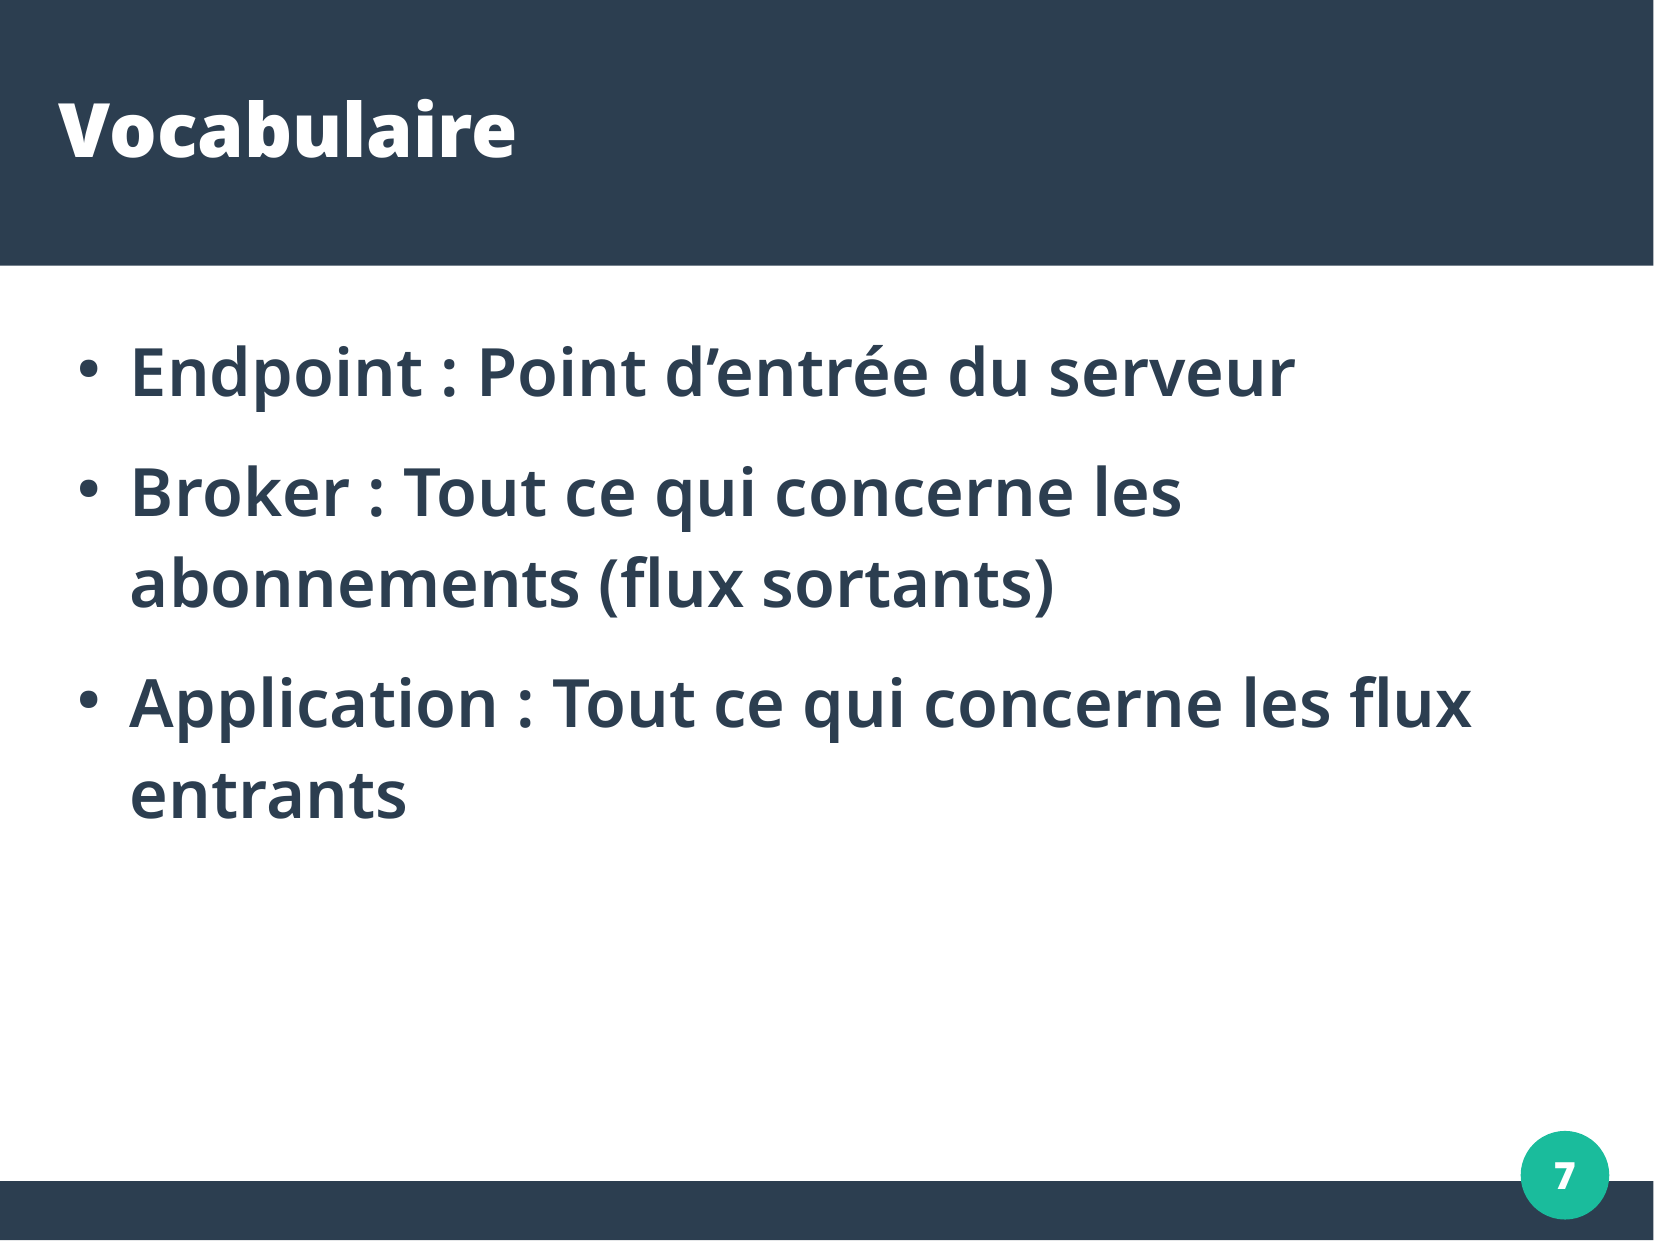

# Vocabulaire
Endpoint : Point d’entrée du serveur
Broker : Tout ce qui concerne les abonnements (flux sortants)
Application : Tout ce qui concerne les flux entrants
7